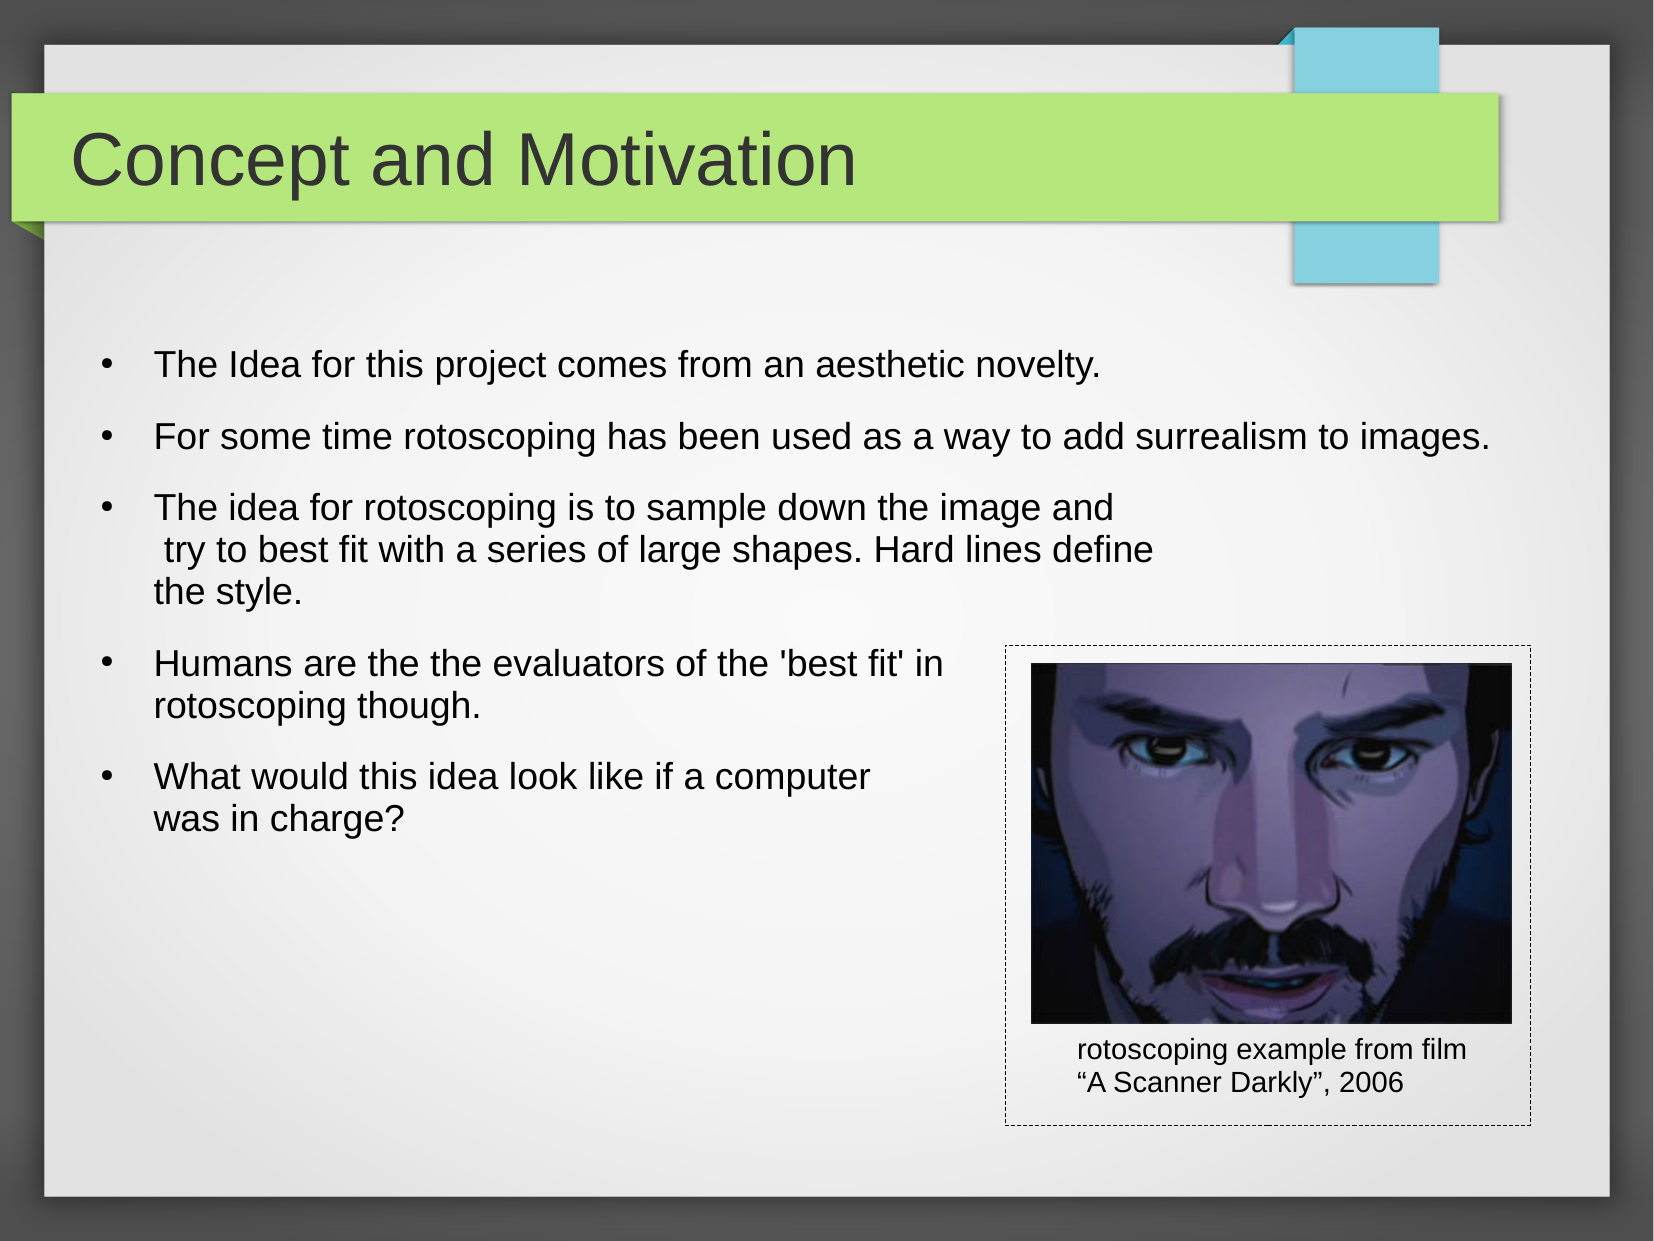

# Concept and Motivation
The Idea for this project comes from an aesthetic novelty.
For some time rotoscoping has been used as a way to add surrealism to images.
The idea for rotoscoping is to sample down the image and
 try to best fit with a series of large shapes. Hard lines define
the style.
Humans are the the evaluators of the 'best fit' in
rotoscoping though.
What would this idea look like if a computer
was in charge?
rotoscoping example from film
“A Scanner Darkly”, 2006